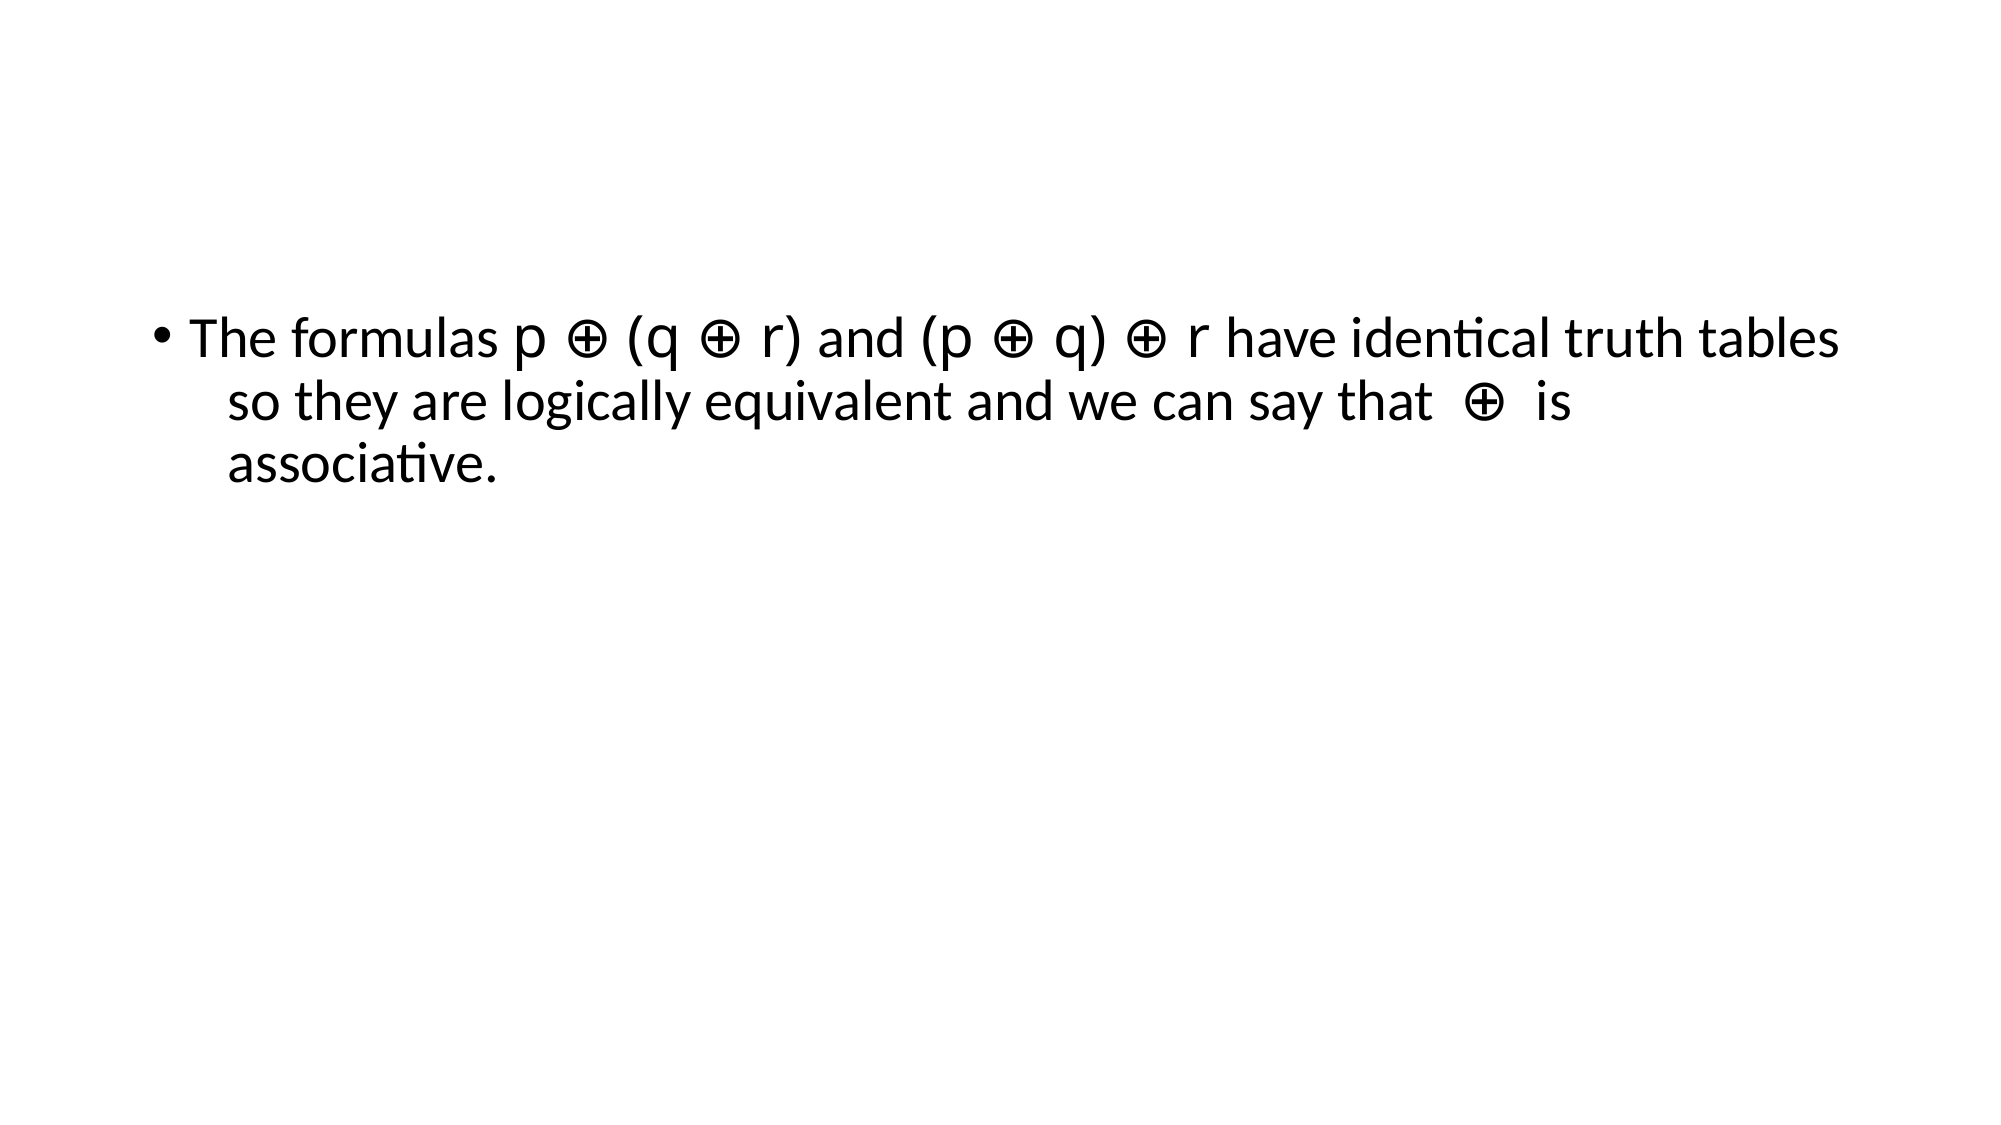

#
The formulas p ⊕ (q ⊕ r) and (p ⊕ q) ⊕ r have identical truth tables so they are logically equivalent and we can say that ⊕ is associative.